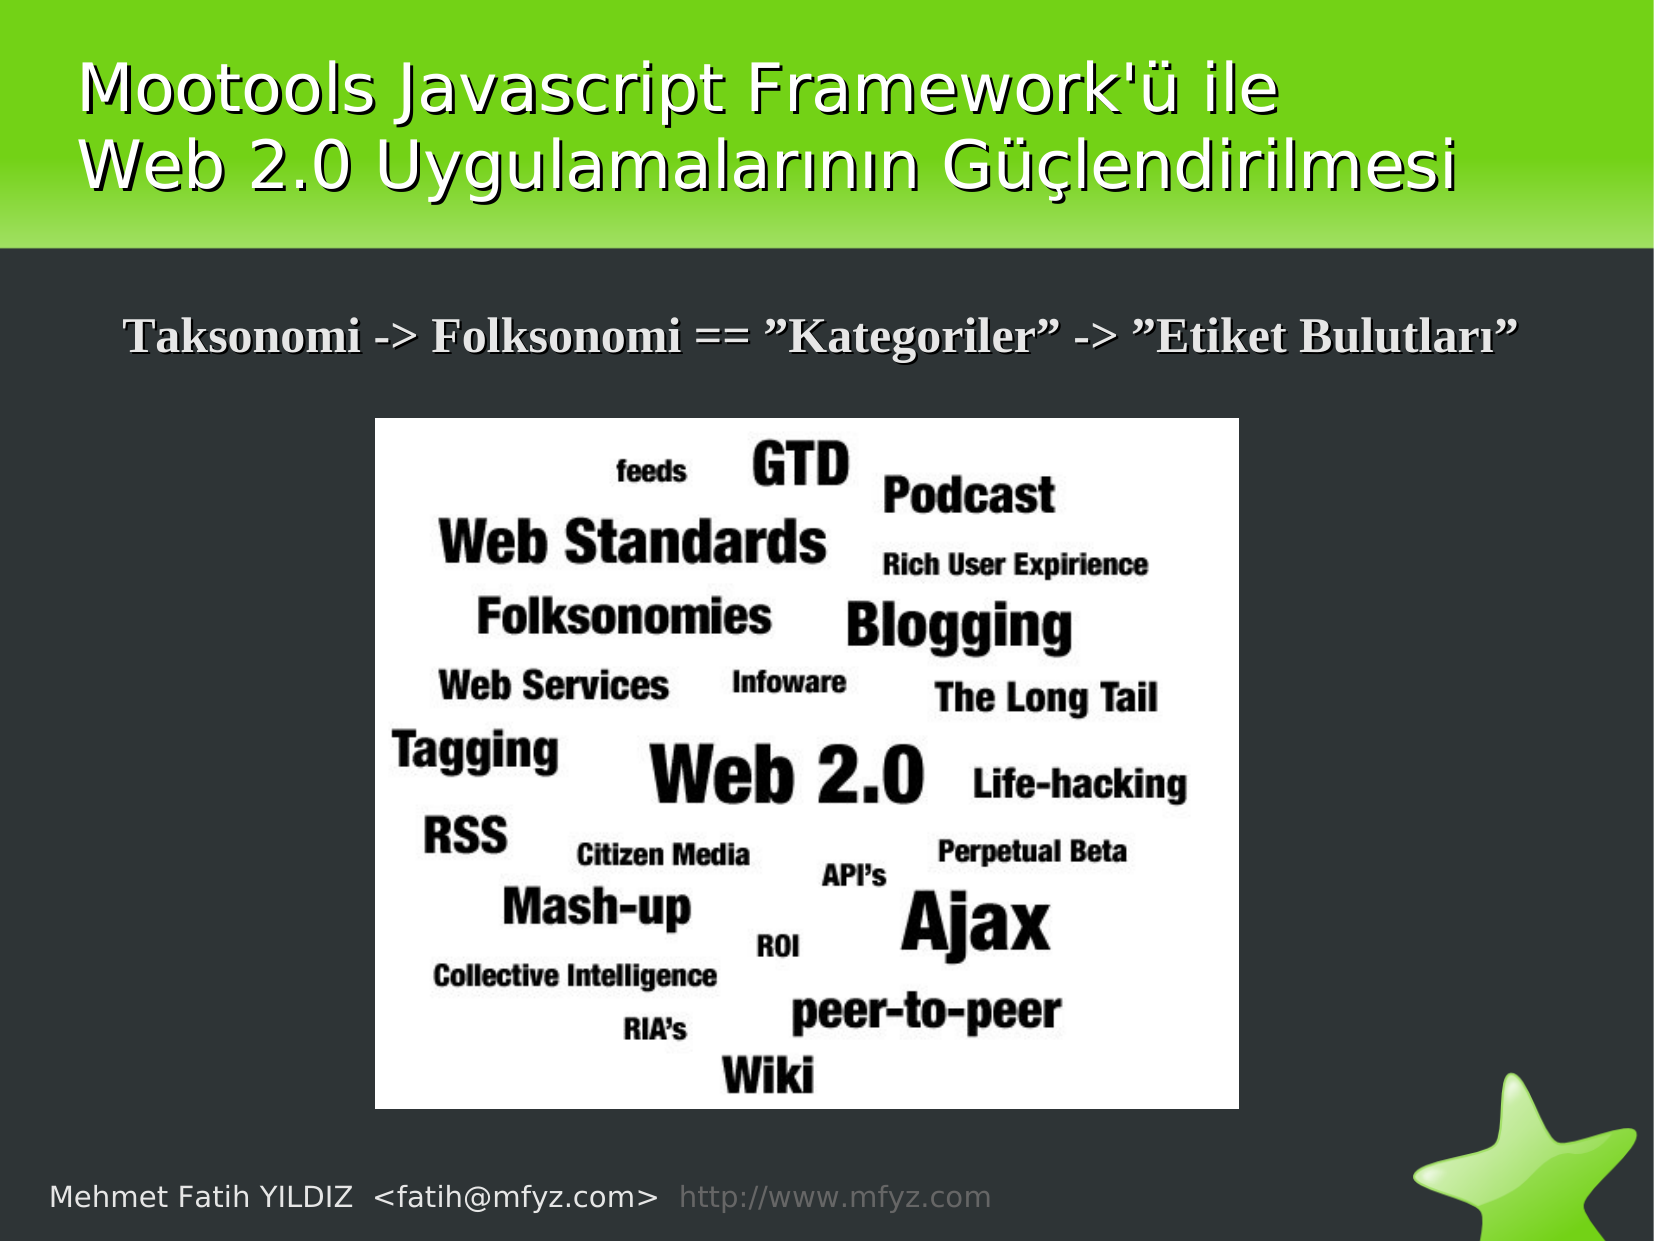

# Mootools Javascript Framework'ü ile Web 2.0 Uygulamalarının Güçlendirilmesi
Taksonomi -> Folksonomi == ”Kategoriler” -> ”Etiket Bulutları”
Mehmet Fatih YILDIZ <fatih@mfyz.com> http://www.mfyz.com